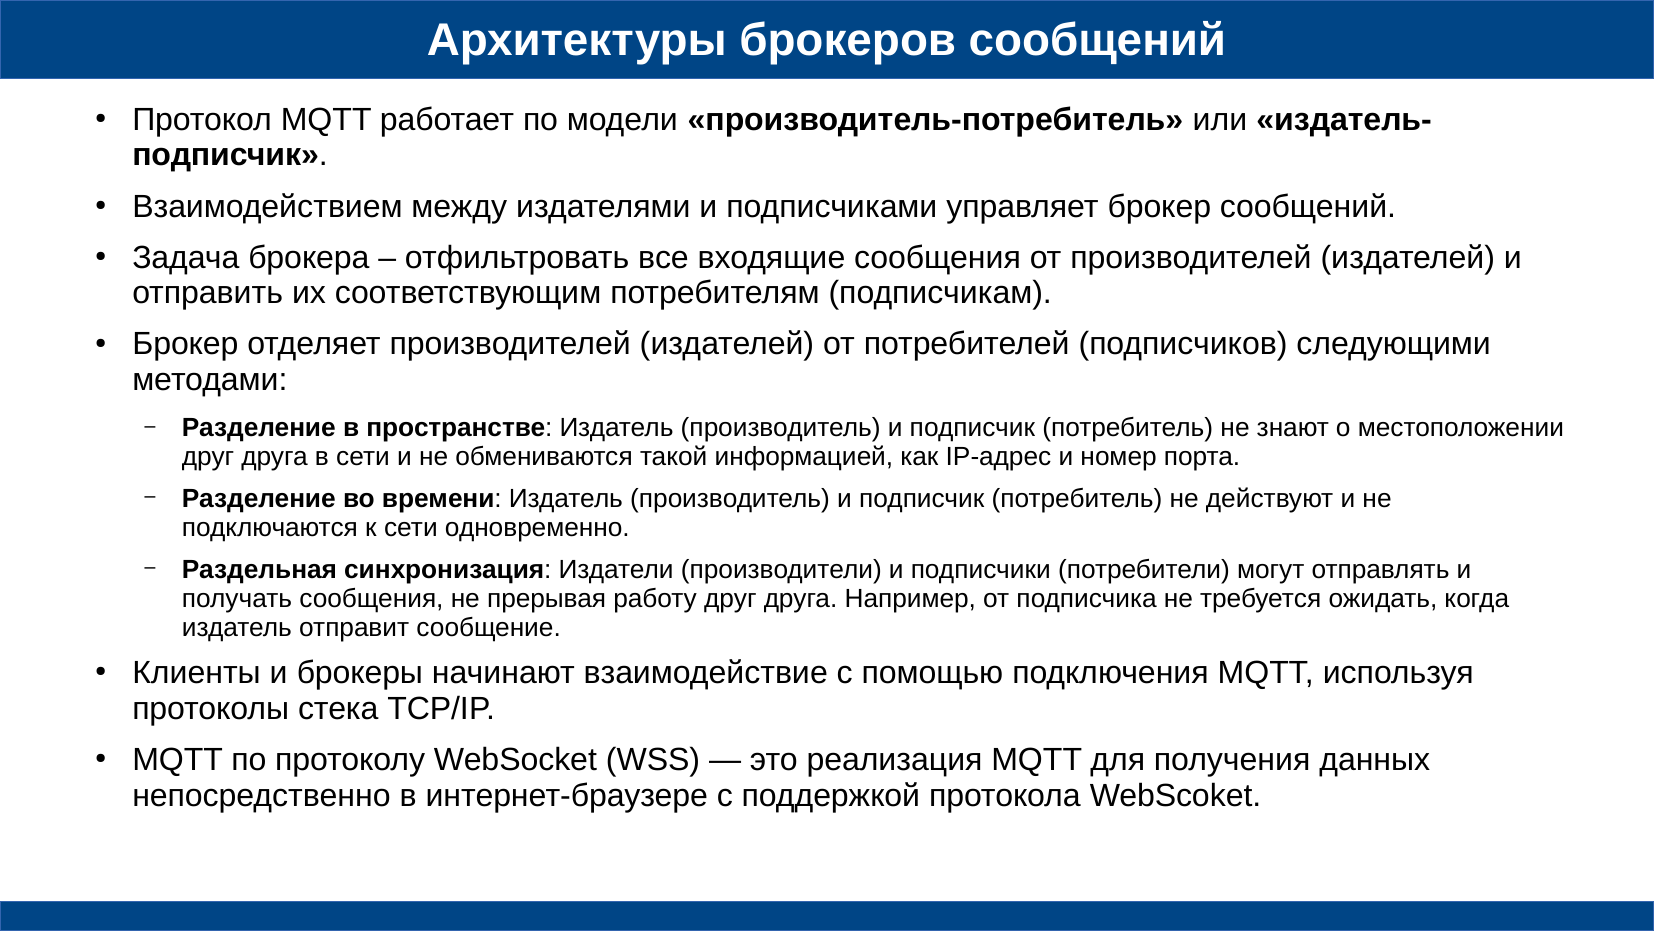

# Архитектуры брокеров сообщений
Протокол MQTT работает по модели «производитель-потребитель» или «издатель-подписчик».
Взаимодействием между издателями и подписчиками управляет брокер сообщений.
Задача брокера – отфильтровать все входящие сообщения от производителей (издателей) и отправить их соответствующим потребителям (подписчикам).
Брокер отделяет производителей (издателей) от потребителей (подписчиков) следующими методами:
Разделение в пространстве: Издатель (производитель) и подписчик (потребитель) не знают о местоположении друг друга в сети и не обмениваются такой информацией, как IP-адрес и номер порта.
Разделение во времени: Издатель (производитель) и подписчик (потребитель) не действуют и не подключаются к сети одновременно.
Раздельная синхронизация: Издатели (производители) и подписчики (потребители) могут отправлять и получать сообщения, не прерывая работу друг друга. Например, от подписчика не требуется ожидать, когда издатель отправит сообщение.
Клиенты и брокеры начинают взаимодействие с помощью подключения MQTT, используя протоколы стека TCP/IP.
MQTT по протоколу WebSocket (WSS) — это реализация MQTT для получения данных непосредственно в интернет-браузере с поддержкой протокола WebScoket.